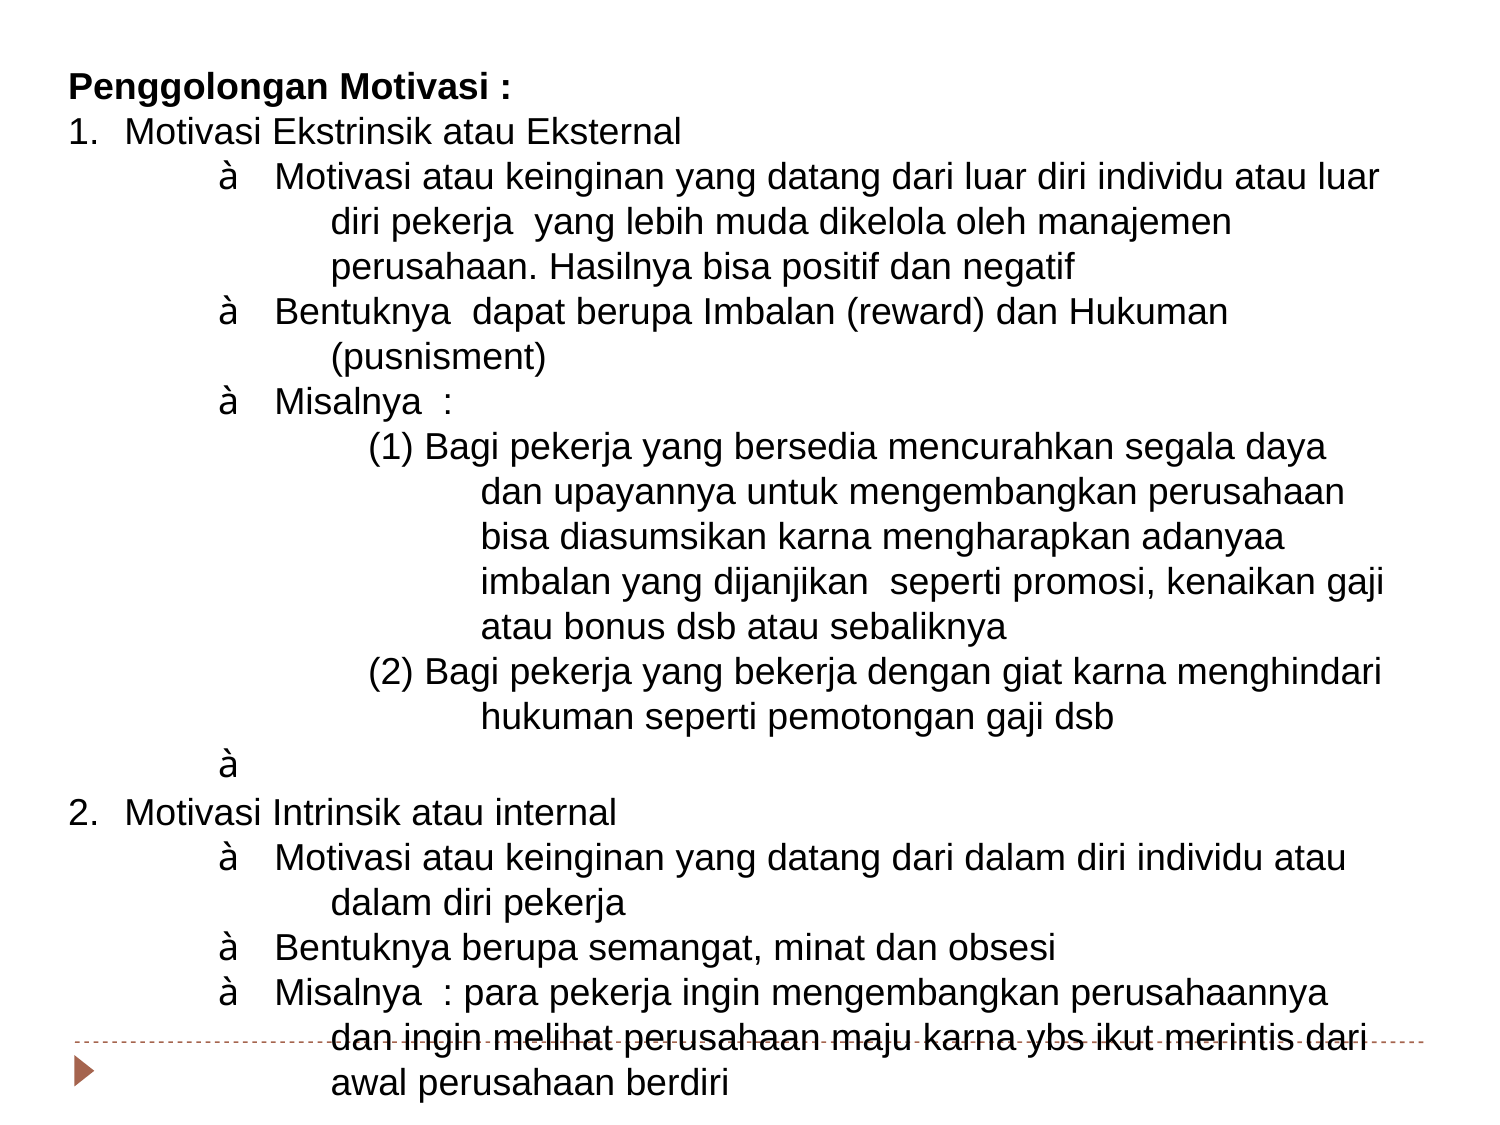

Penggolongan Motivasi :
Motivasi Ekstrinsik atau Eksternal
Motivasi atau keinginan yang datang dari luar diri individu atau luar diri pekerja yang lebih muda dikelola oleh manajemen perusahaan. Hasilnya bisa positif dan negatif
Bentuknya dapat berupa Imbalan (reward) dan Hukuman (pusnisment)
Misalnya :
Bagi pekerja yang bersedia mencurahkan segala daya dan upayannya untuk mengembangkan perusahaan bisa diasumsikan karna mengharapkan adanyaa imbalan yang dijanjikan seperti promosi, kenaikan gaji atau bonus dsb atau sebaliknya
Bagi pekerja yang bekerja dengan giat karna menghindari hukuman seperti pemotongan gaji dsb
Motivasi Intrinsik atau internal
Motivasi atau keinginan yang datang dari dalam diri individu atau dalam diri pekerja
Bentuknya berupa semangat, minat dan obsesi
Misalnya : para pekerja ingin mengembangkan perusahaannya dan ingin melihat perusahaan maju karna ybs ikut merintis dari awal perusahaan berdiri